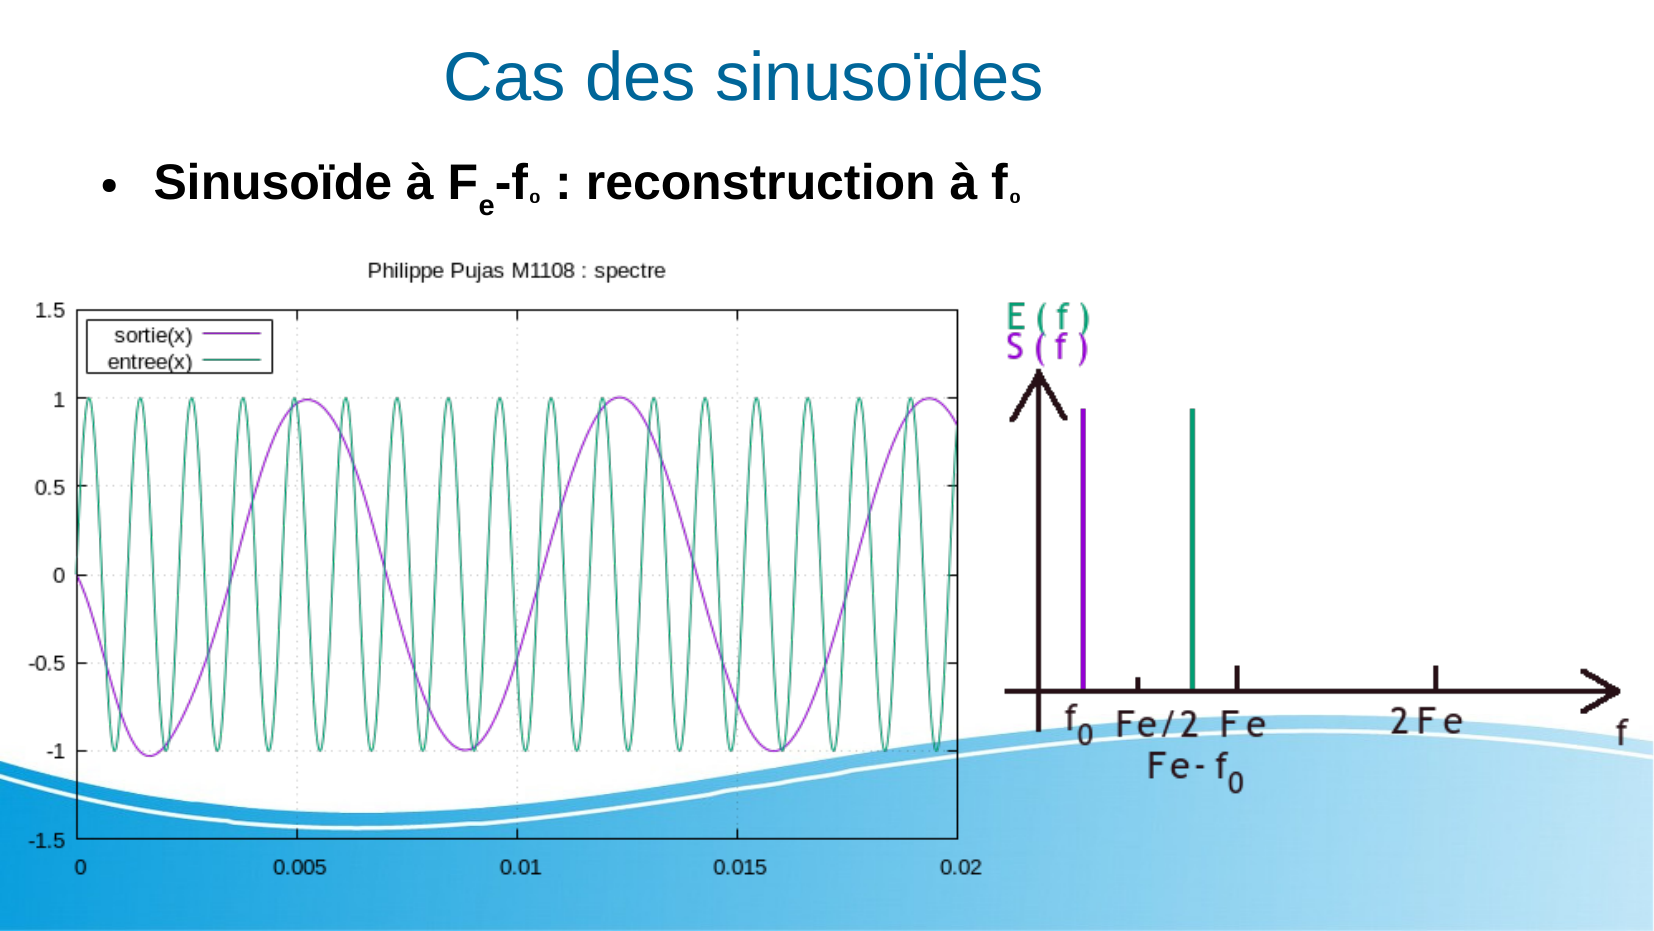

# Cas des sinusoïdes
Sinusoïde à Fe-f₀ : reconstruction à f₀